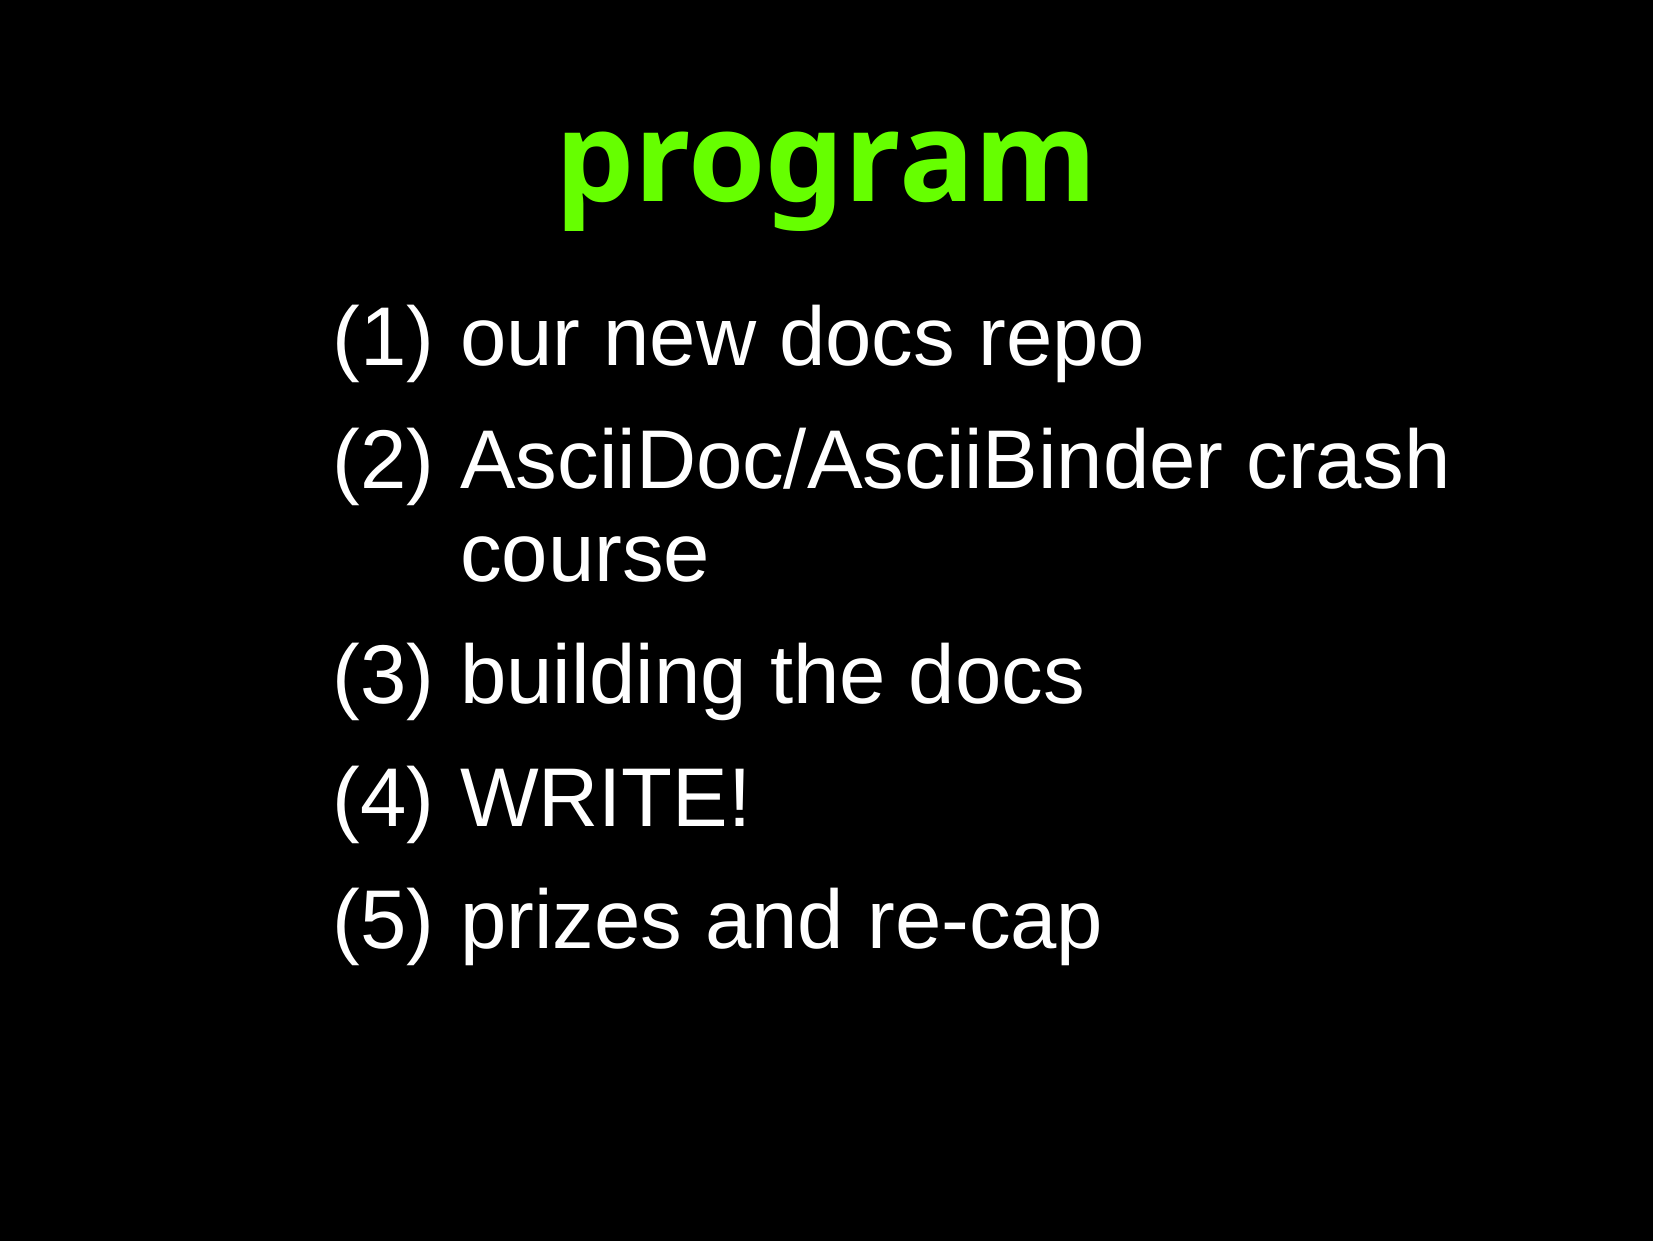

# program
our new docs repo
AsciiDoc/AsciiBinder crash course
building the docs
WRITE!
prizes and re-cap